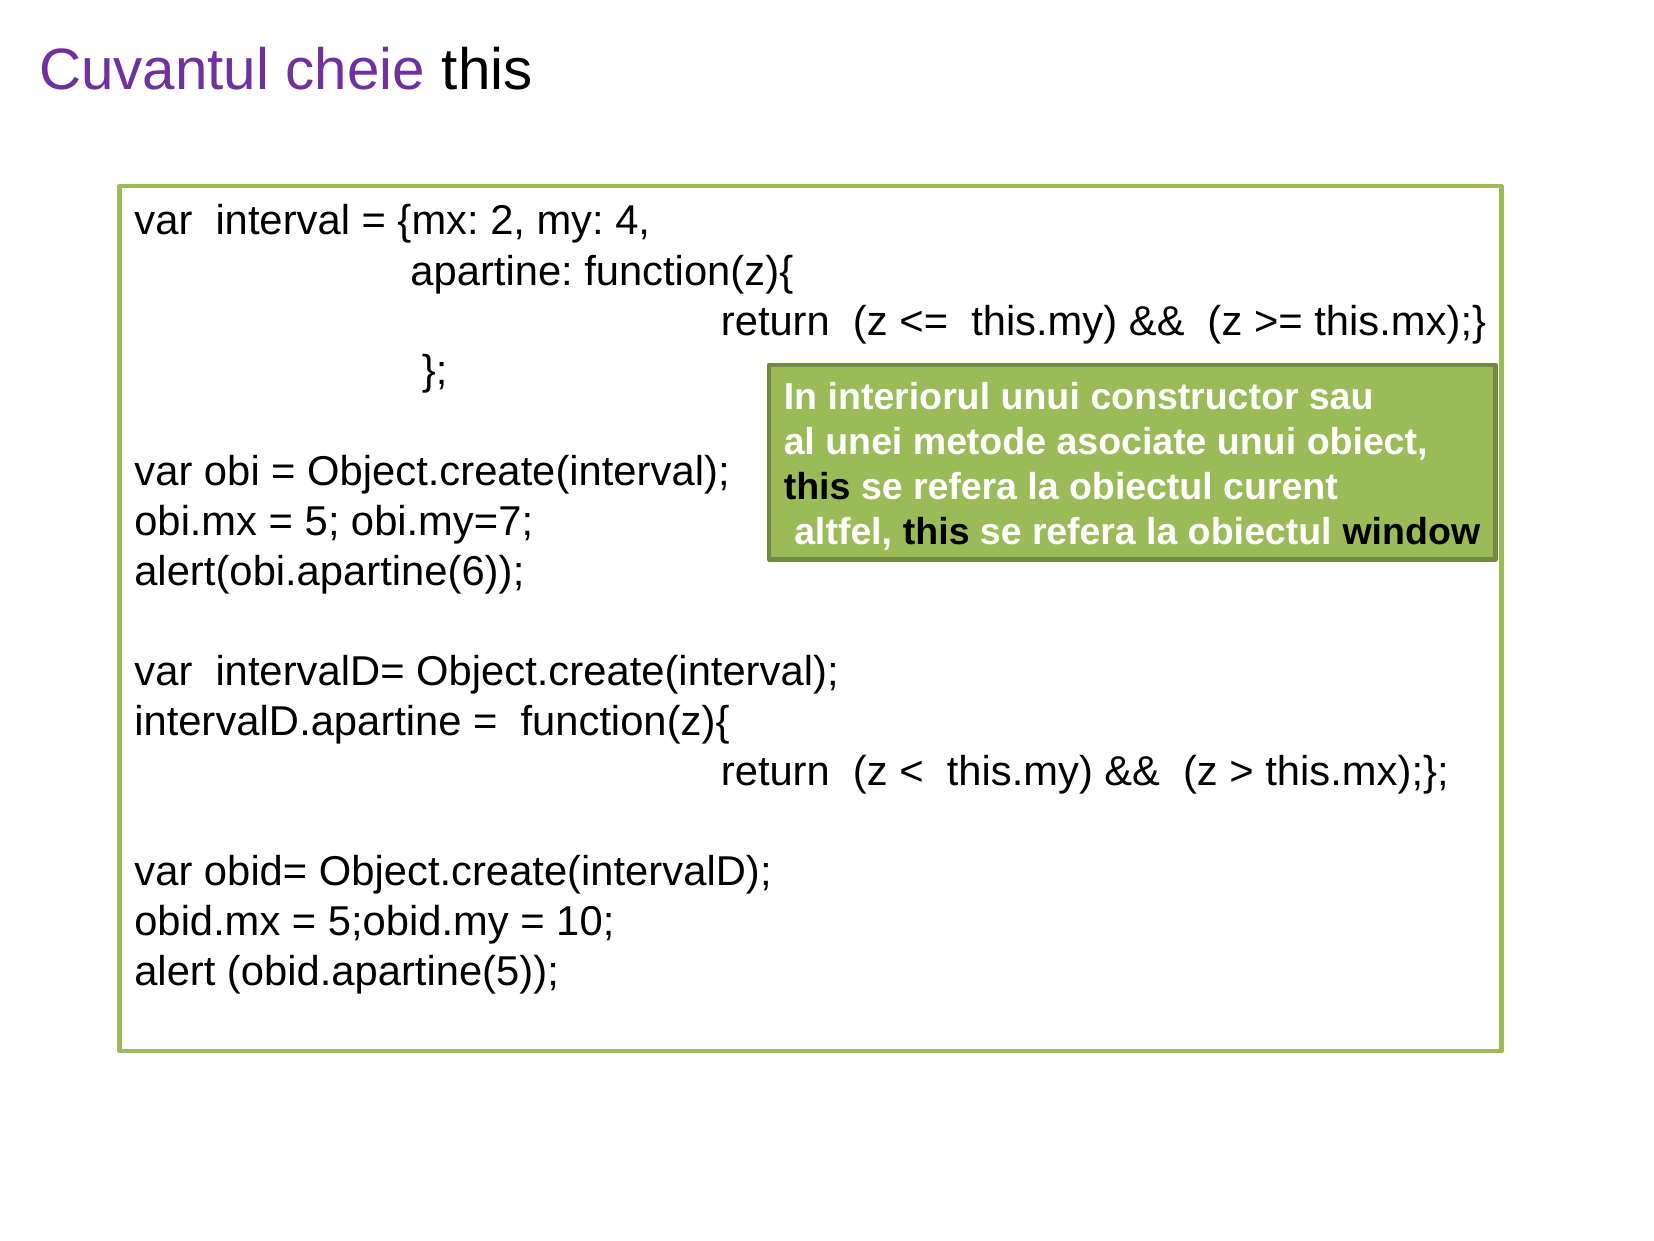

Cuvantul cheie this
var interval = {mx: 2, my: 4,
 apartine: function(z){
 return (z <= this.my) && (z >= this.mx);}
 };
var obi = Object.create(interval);
obi.mx = 5; obi.my=7;
alert(obi.apartine(6));
var intervalD= Object.create(interval);
intervalD.apartine = function(z){
 return (z < this.my) && (z > this.mx);};
var obid= Object.create(intervalD);
obid.mx = 5;obid.my = 10;
alert (obid.apartine(5));
In interiorul unui constructor sau
al unei metode asociate unui obiect,
this se refera la obiectul curent
 altfel, this se refera la obiectul window